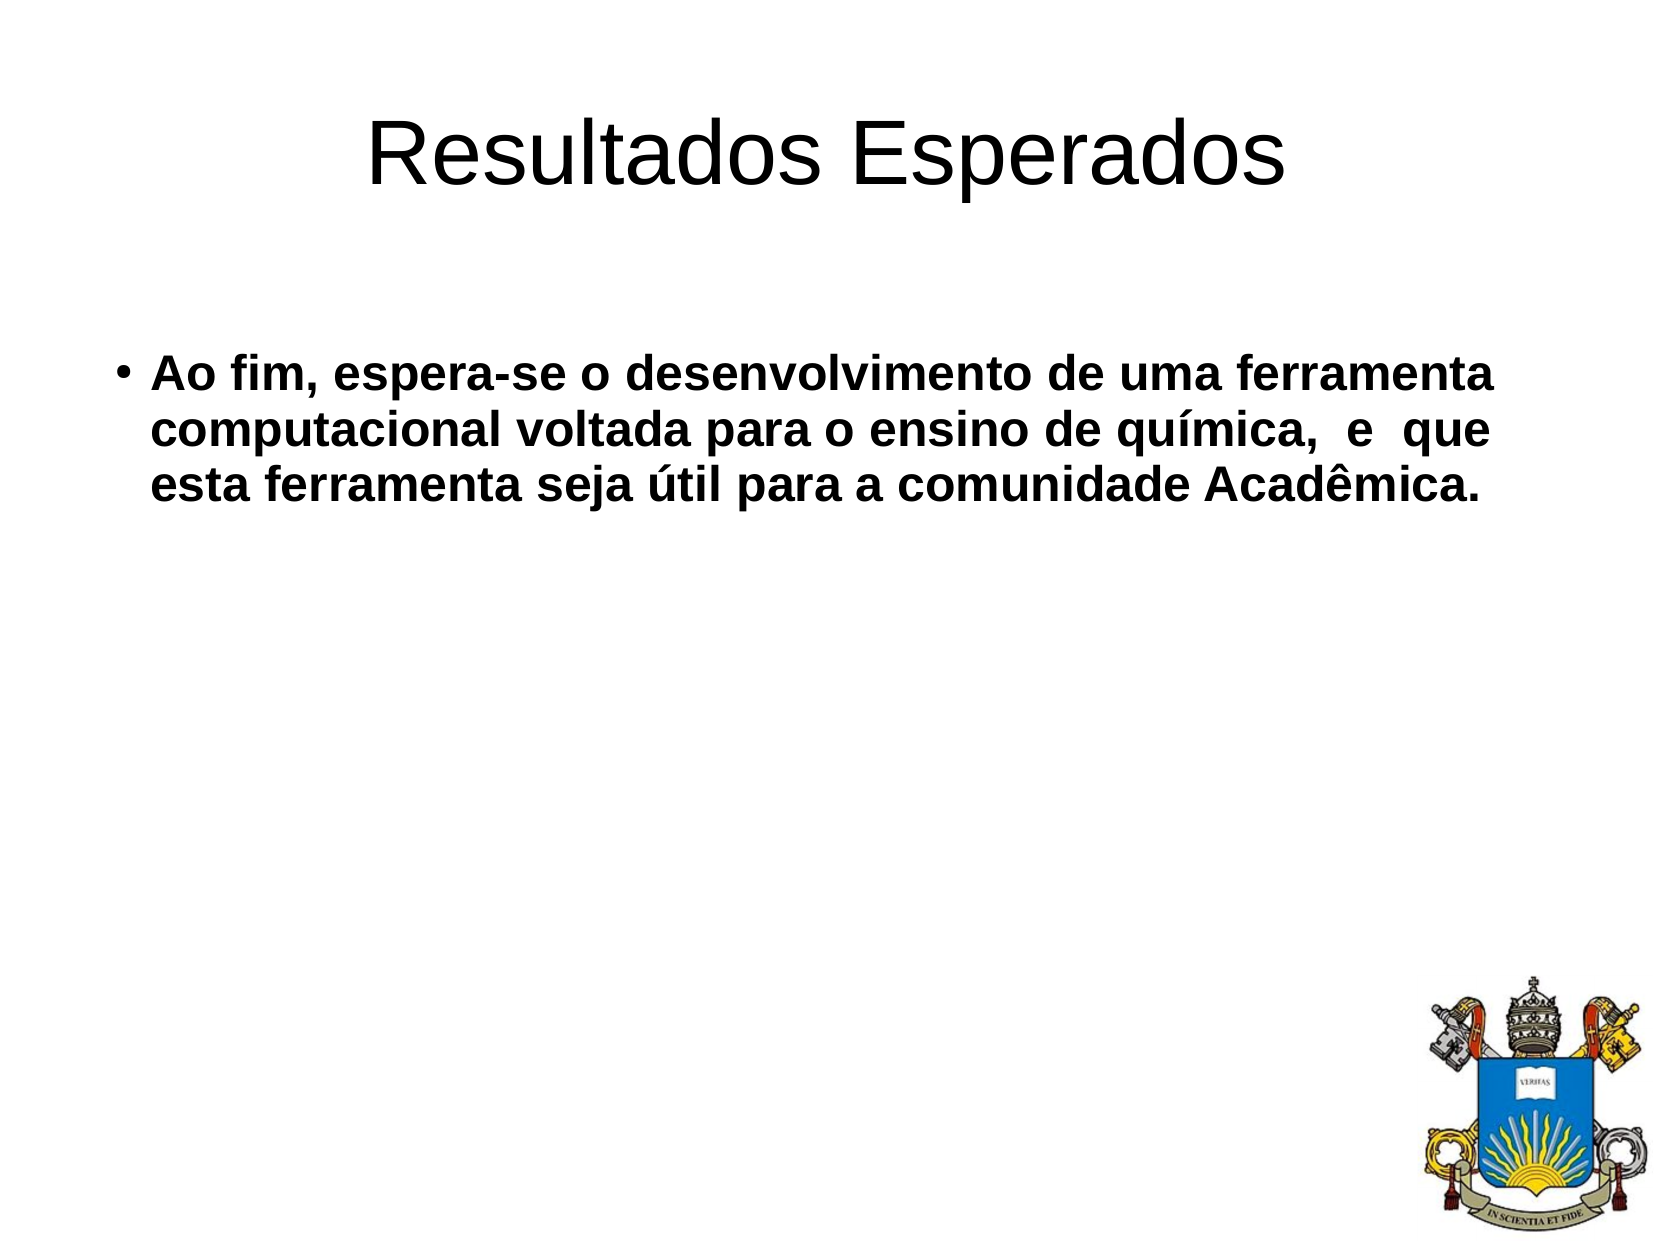

# Resultados Esperados
Ao fim, espera-se o desenvolvimento de uma ferramenta
computacional voltada para o ensino de química, e que
esta ferramenta seja útil para a comunidade Acadêmica.